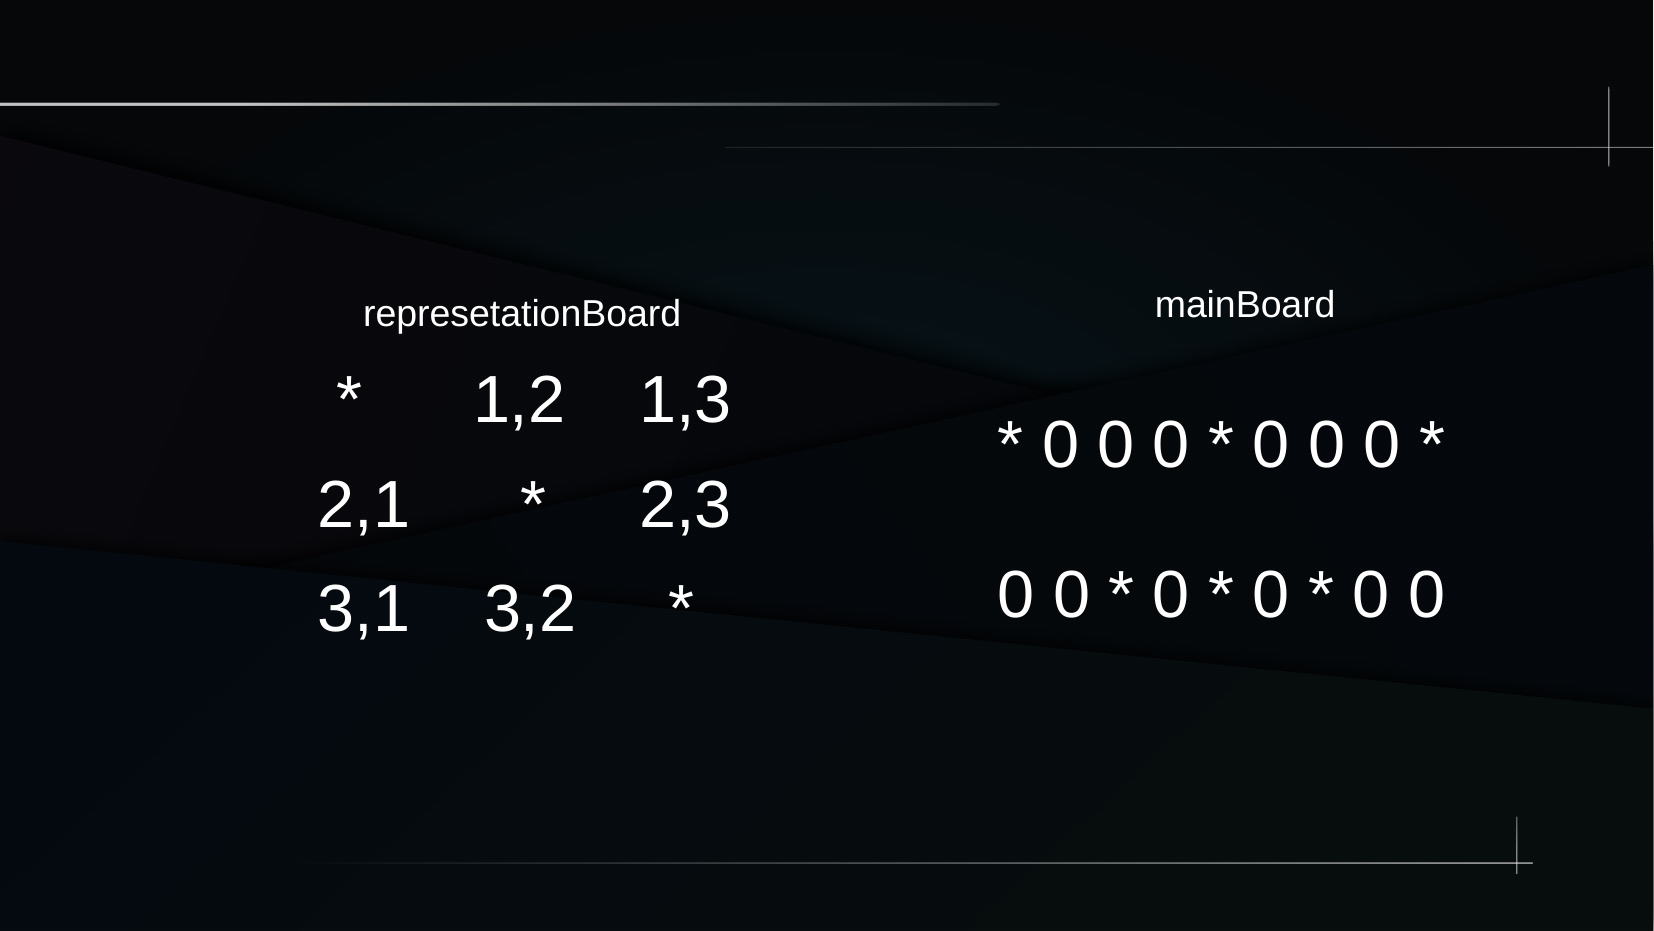

#
mainBoard
represetationBoard
 * 1,2 1,3
 2,1 * 2,3
 3,1 3,2 *
* 0 0 0 * 0 0 0 *
0 0 * 0 * 0 * 0 0